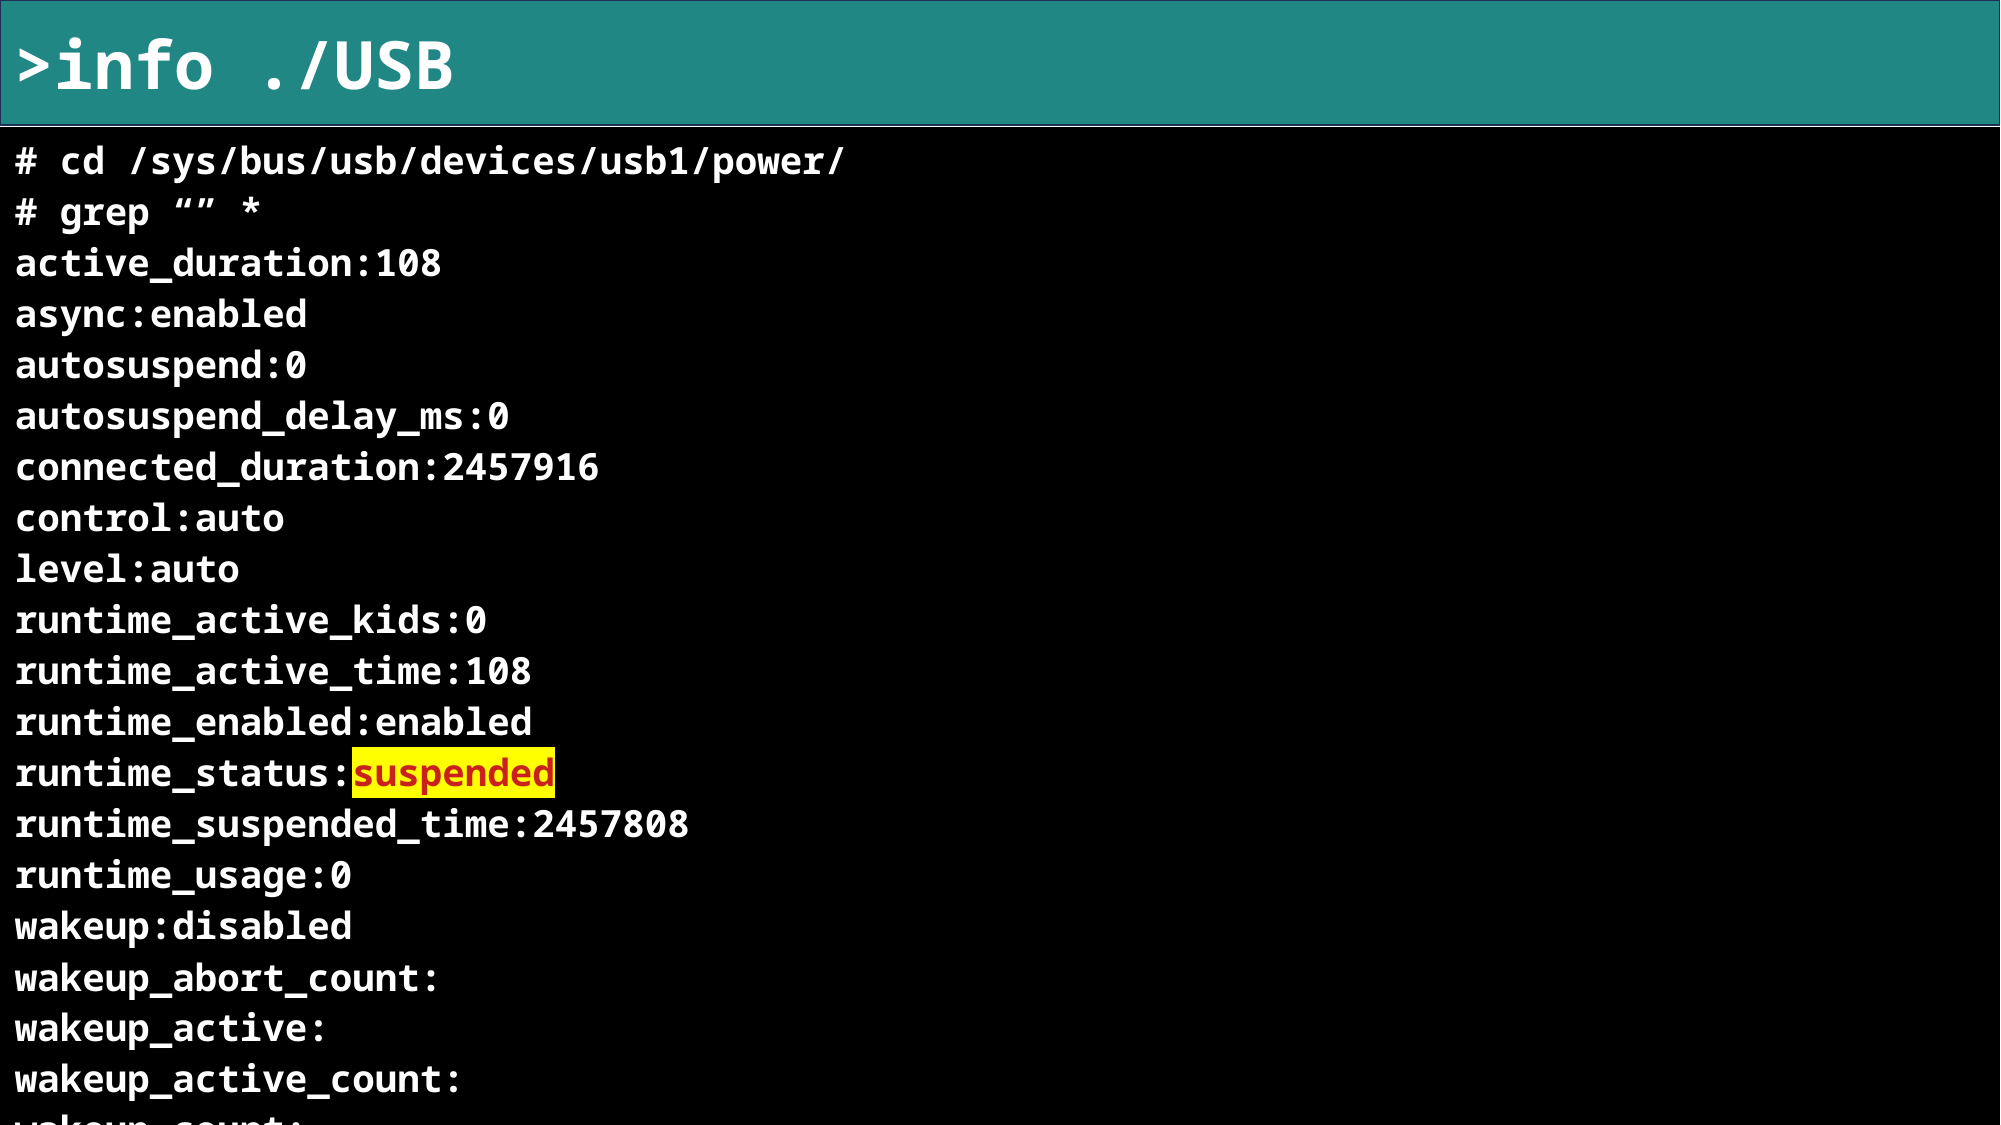

>info ./USB
# cd /sys/bus/usb/devices/usb1/power/
# grep “” *
active_duration:108
async:enabled
autosuspend:0
autosuspend_delay_ms:0
connected_duration:2457916
control:auto
level:auto
runtime_active_kids:0
runtime_active_time:108
runtime_enabled:enabled
runtime_status:suspended
runtime_suspended_time:2457808
runtime_usage:0
wakeup:disabled
wakeup_abort_count:
wakeup_active:
wakeup_active_count:
wakeup_count:
wakeup_expire_count:
wakeup_last_time_ms:
wakeup_max_time_ms:
wakeup_prevent_sleep_time_ms:
wakeup_total_time_ms:
Hossein Lachini | eLachini@gmail.com | eLeWiz.com | linkedin.com/in/Hossein-Lachini | E-LUG | 19/30